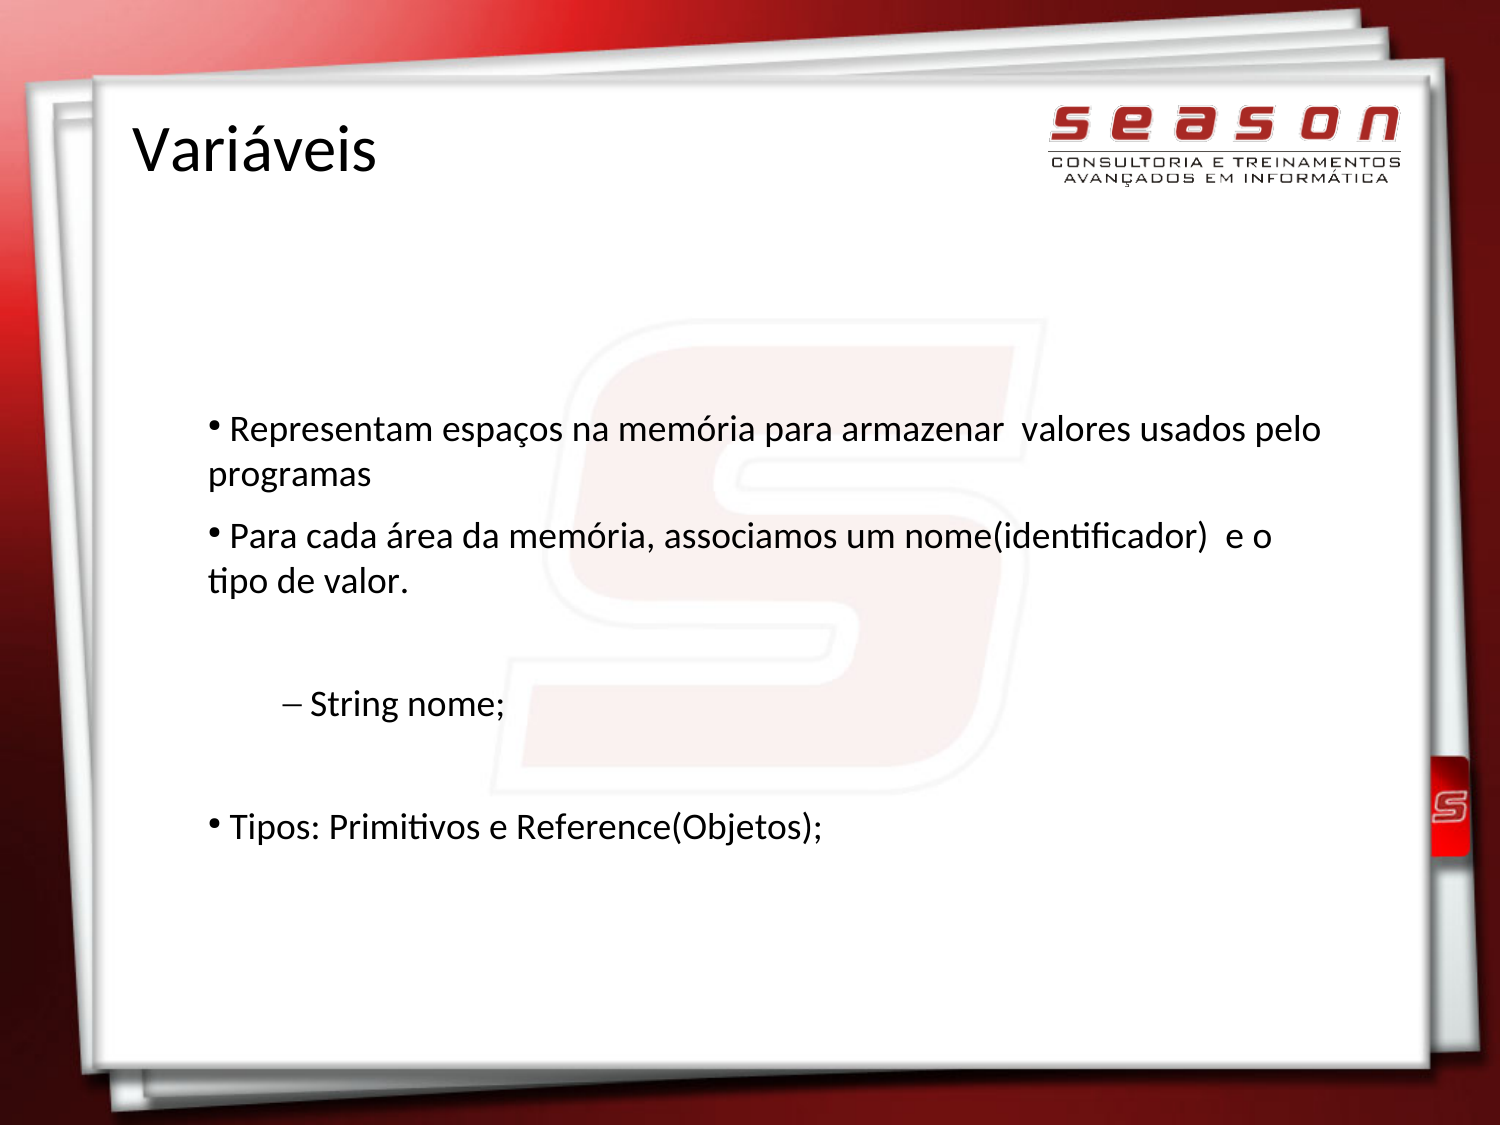

# Variáveis
 Representam espaços na memória para armazenar valores usados pelo programas
 Para cada área da memória, associamos um nome(identificador) e o tipo de valor.
 String nome;
 Tipos: Primitivos e Reference(Objetos);